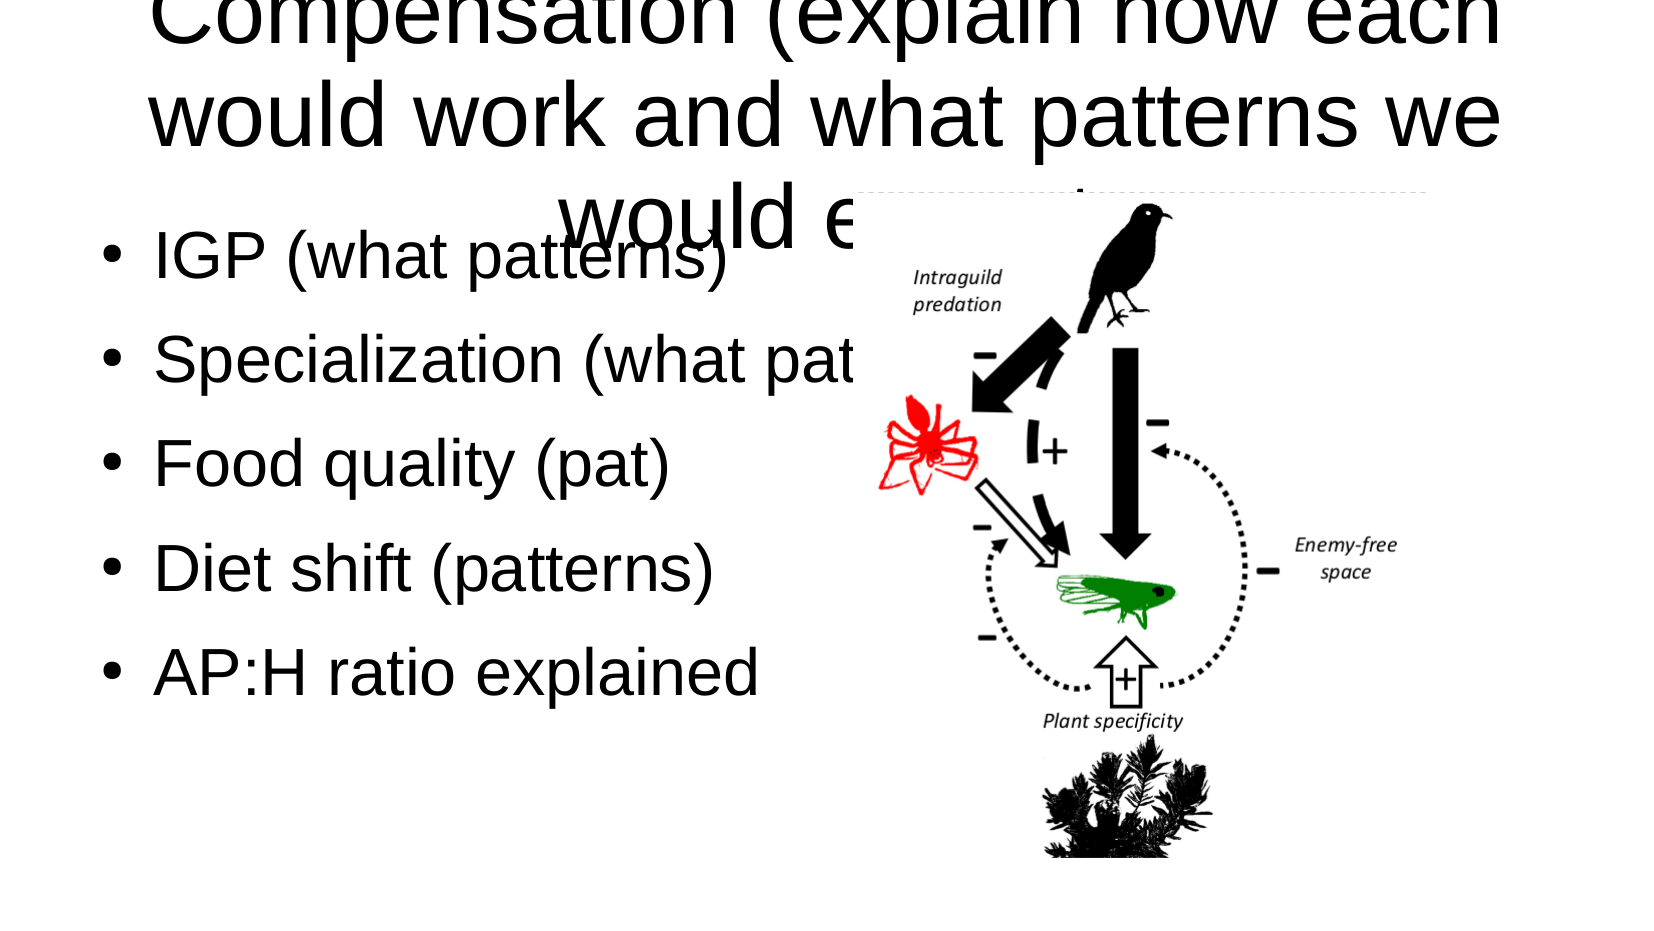

# Compensation (explain how each would work and what patterns we would expect
IGP (what patterns)
Specialization (what patterns)
Food quality (pat)
Diet shift (patterns)
AP:H ratio explained